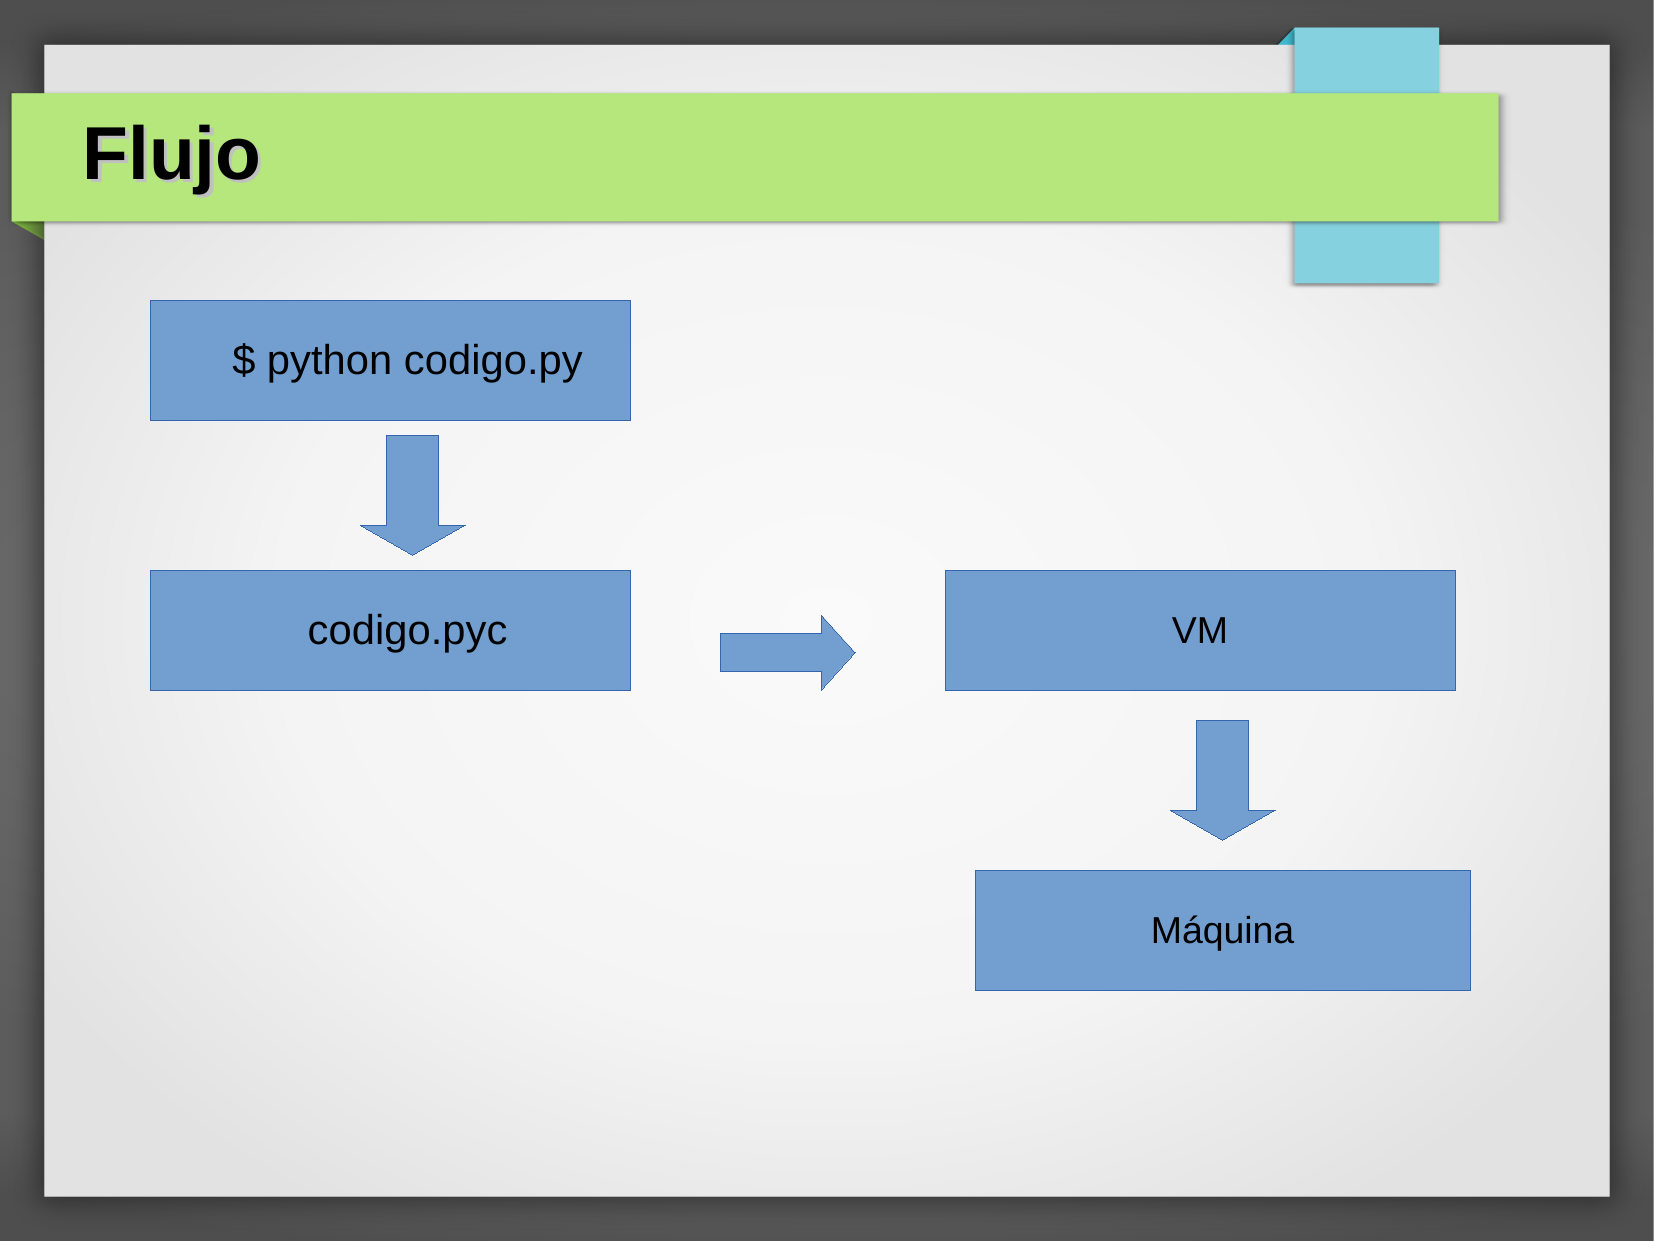

# Flujo
$ python codigo.py
codigo.pyc
VM
Máquina